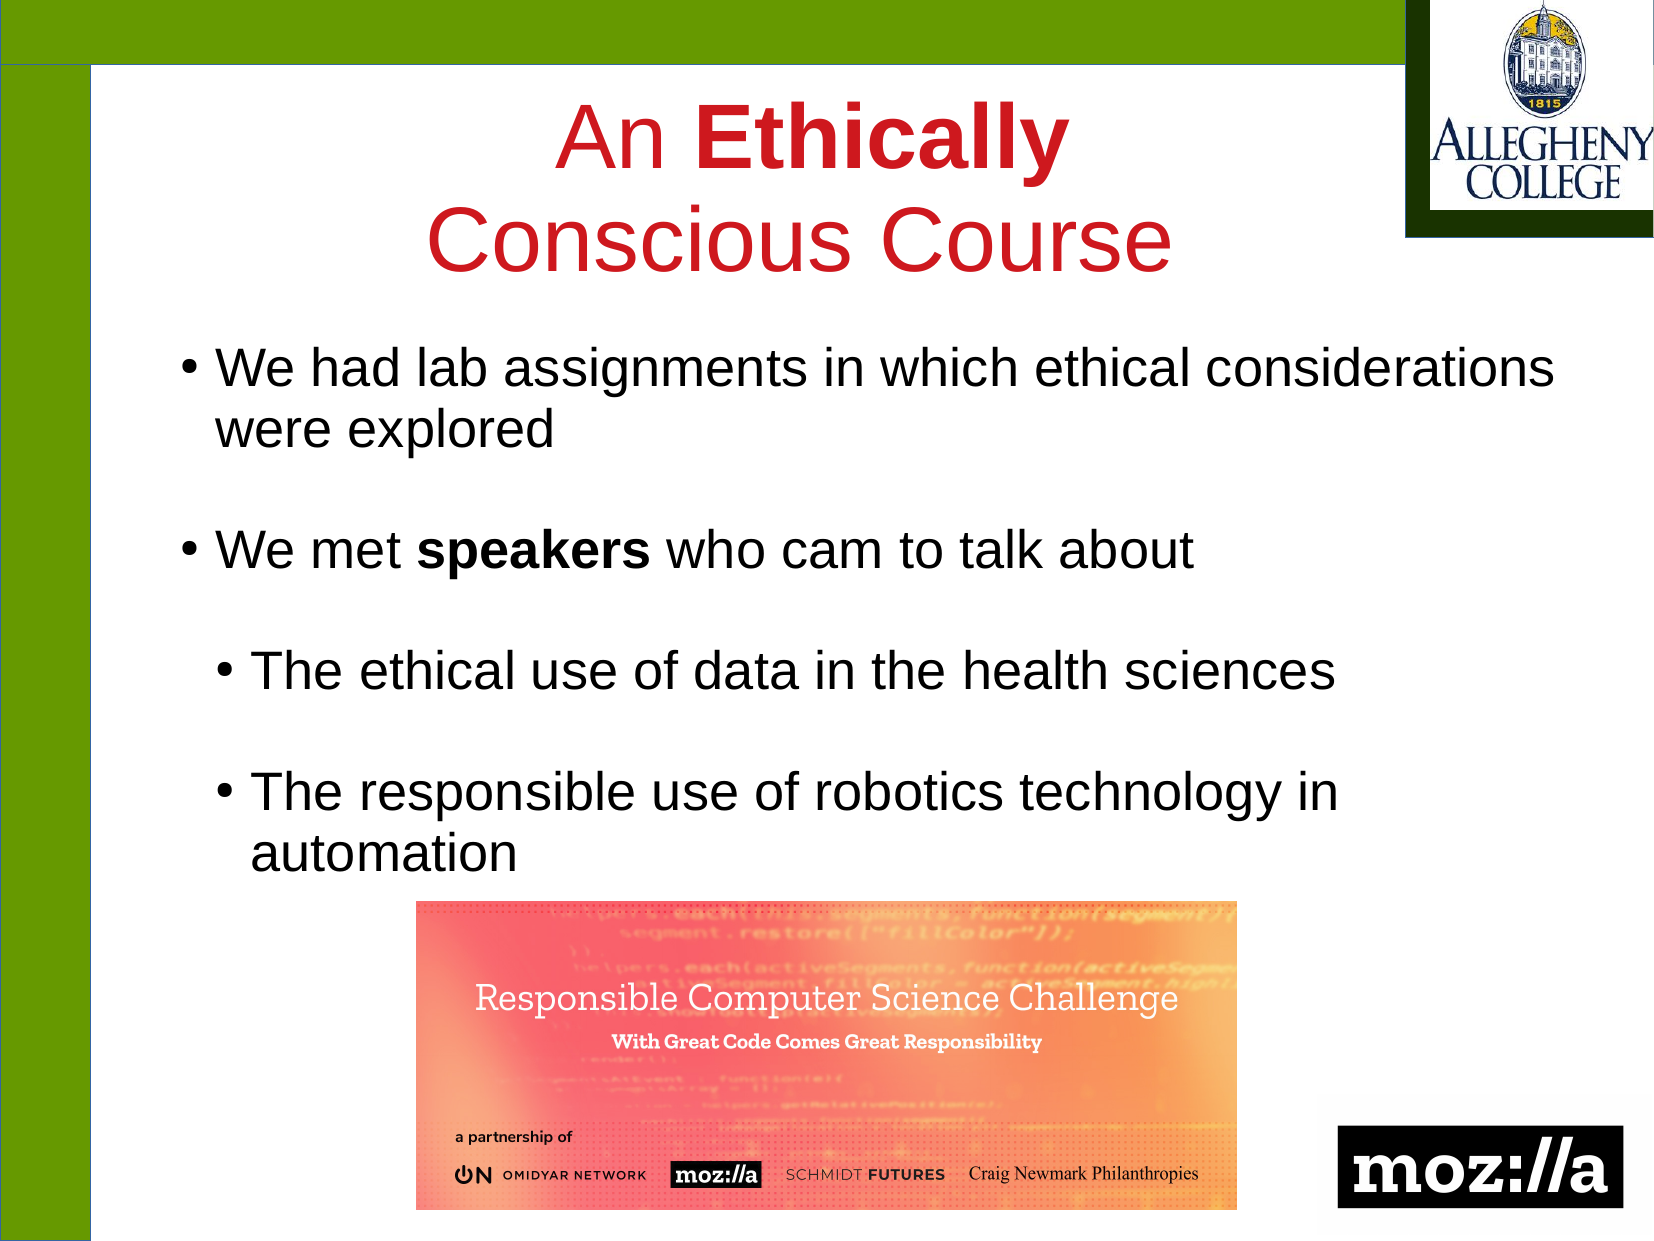

# An Ethically Conscious Course
This
This
We had lab assignments in which ethical considerations were explored
We met speakers who cam to talk about
The ethical use of data in the health sciences
The responsible use of robotics technology in automation